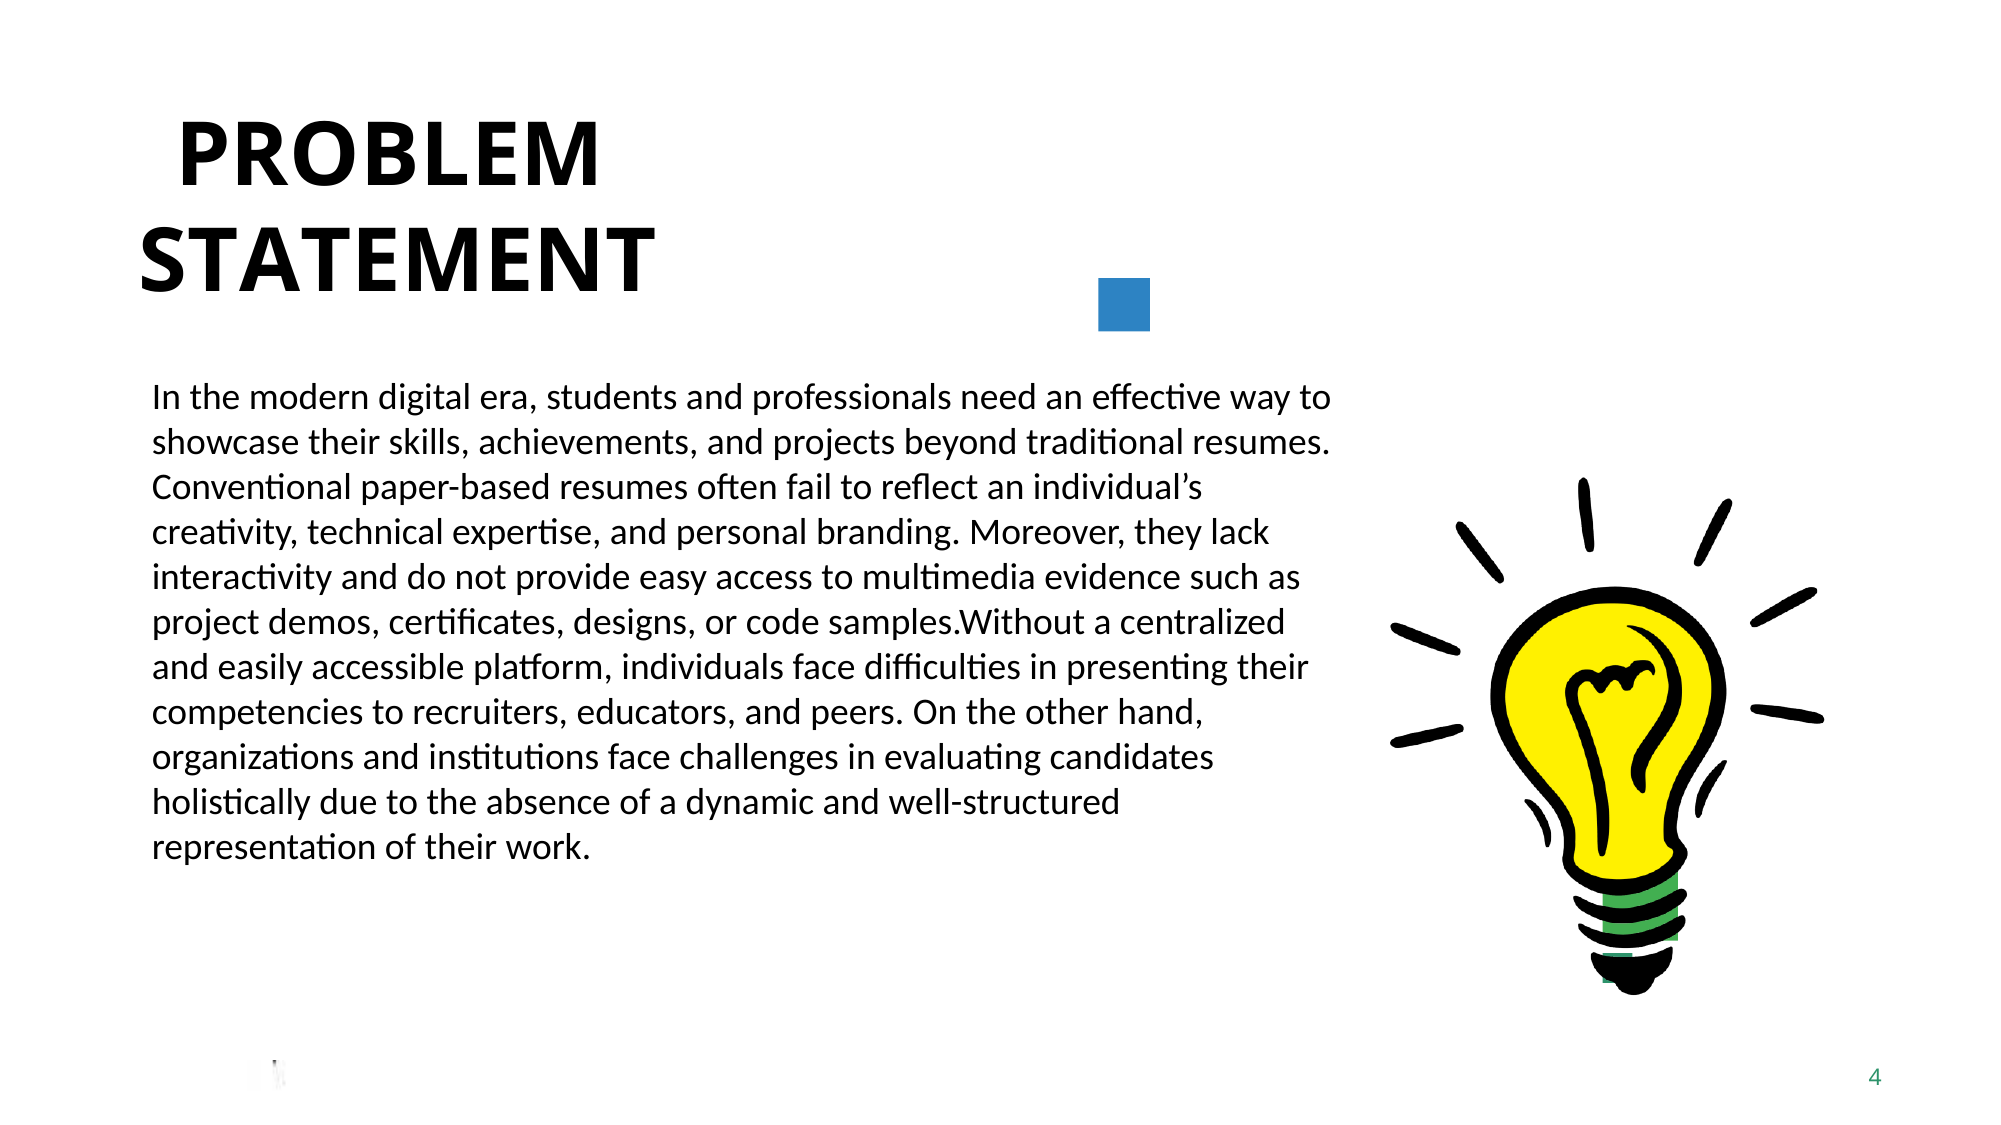

# PROBLEM	STATEMENT
In the modern digital era, students and professionals need an effective way to showcase their skills, achievements, and projects beyond traditional resumes. Conventional paper-based resumes often fail to reflect an individual’s creativity, technical expertise, and personal branding. Moreover, they lack interactivity and do not provide easy access to multimedia evidence such as project demos, certificates, designs, or code samples.Without a centralized and easily accessible platform, individuals face difficulties in presenting their competencies to recruiters, educators, and peers. On the other hand, organizations and institutions face challenges in evaluating candidates holistically due to the absence of a dynamic and well-structured representation of their work.